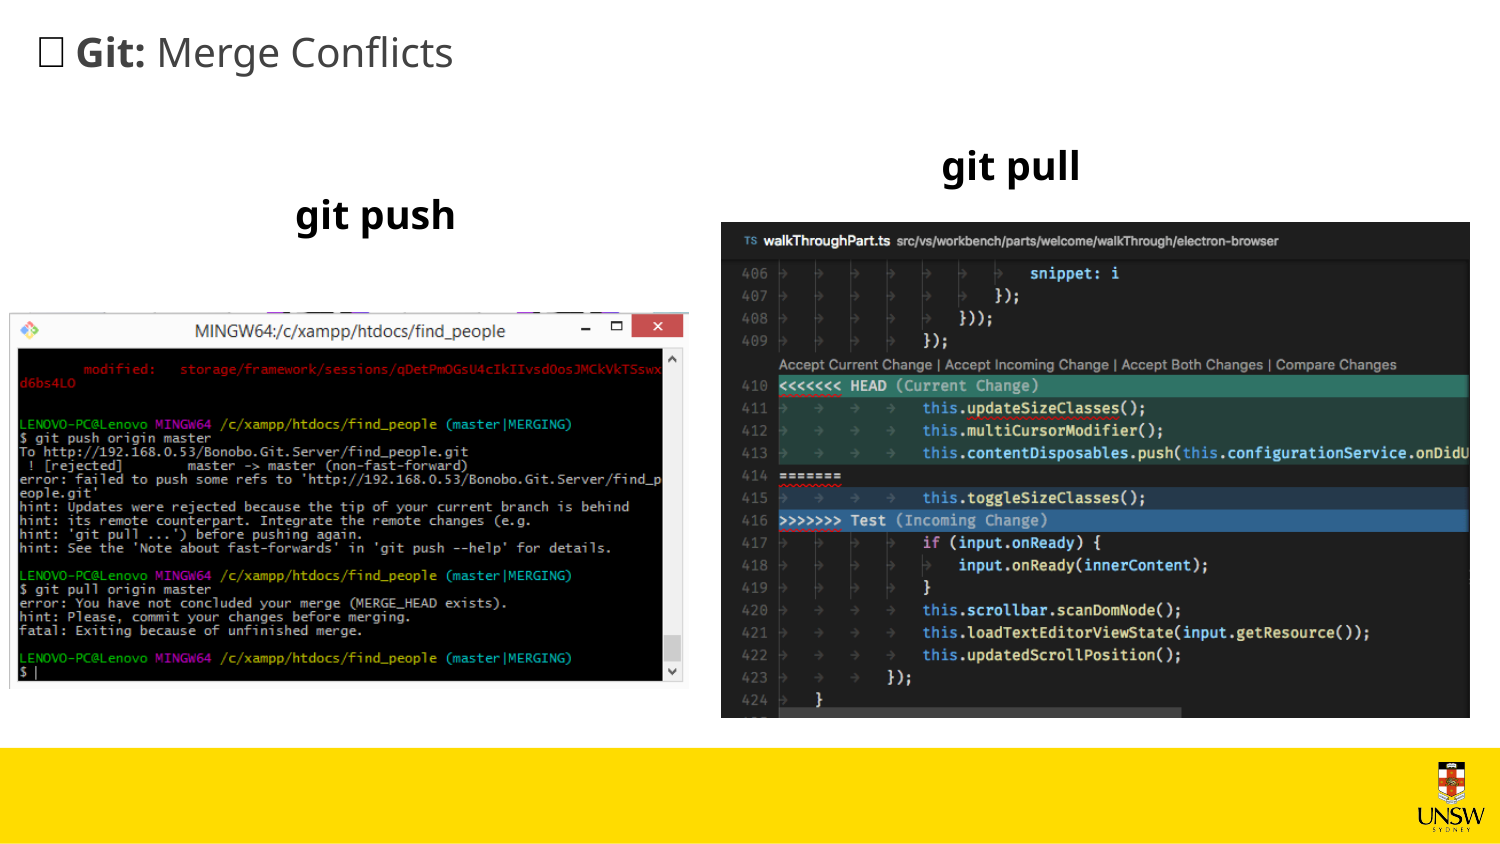

🌐 Git: Merge Conflicts
git pull
git push